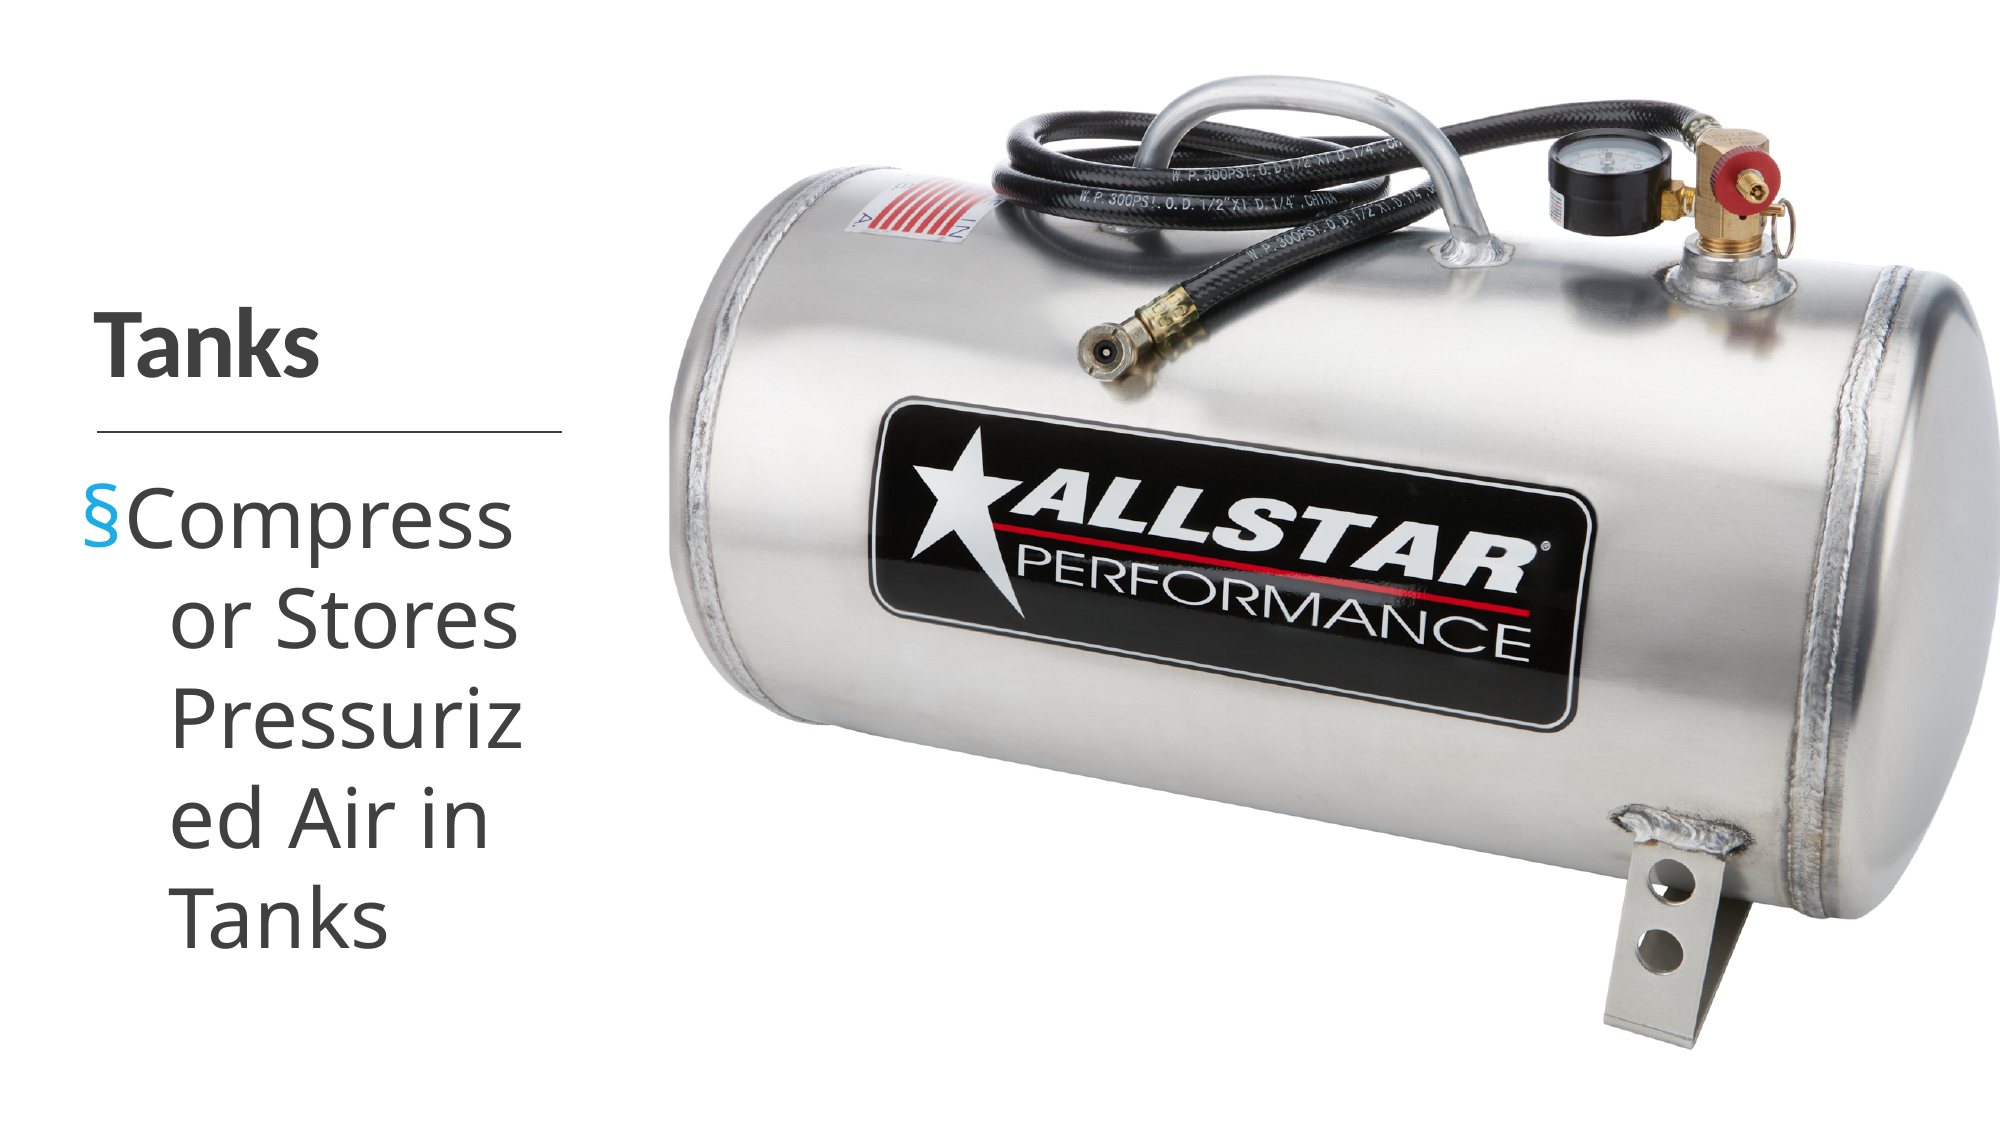

# Tanks
Compressor Stores Pressurized Air in Tanks